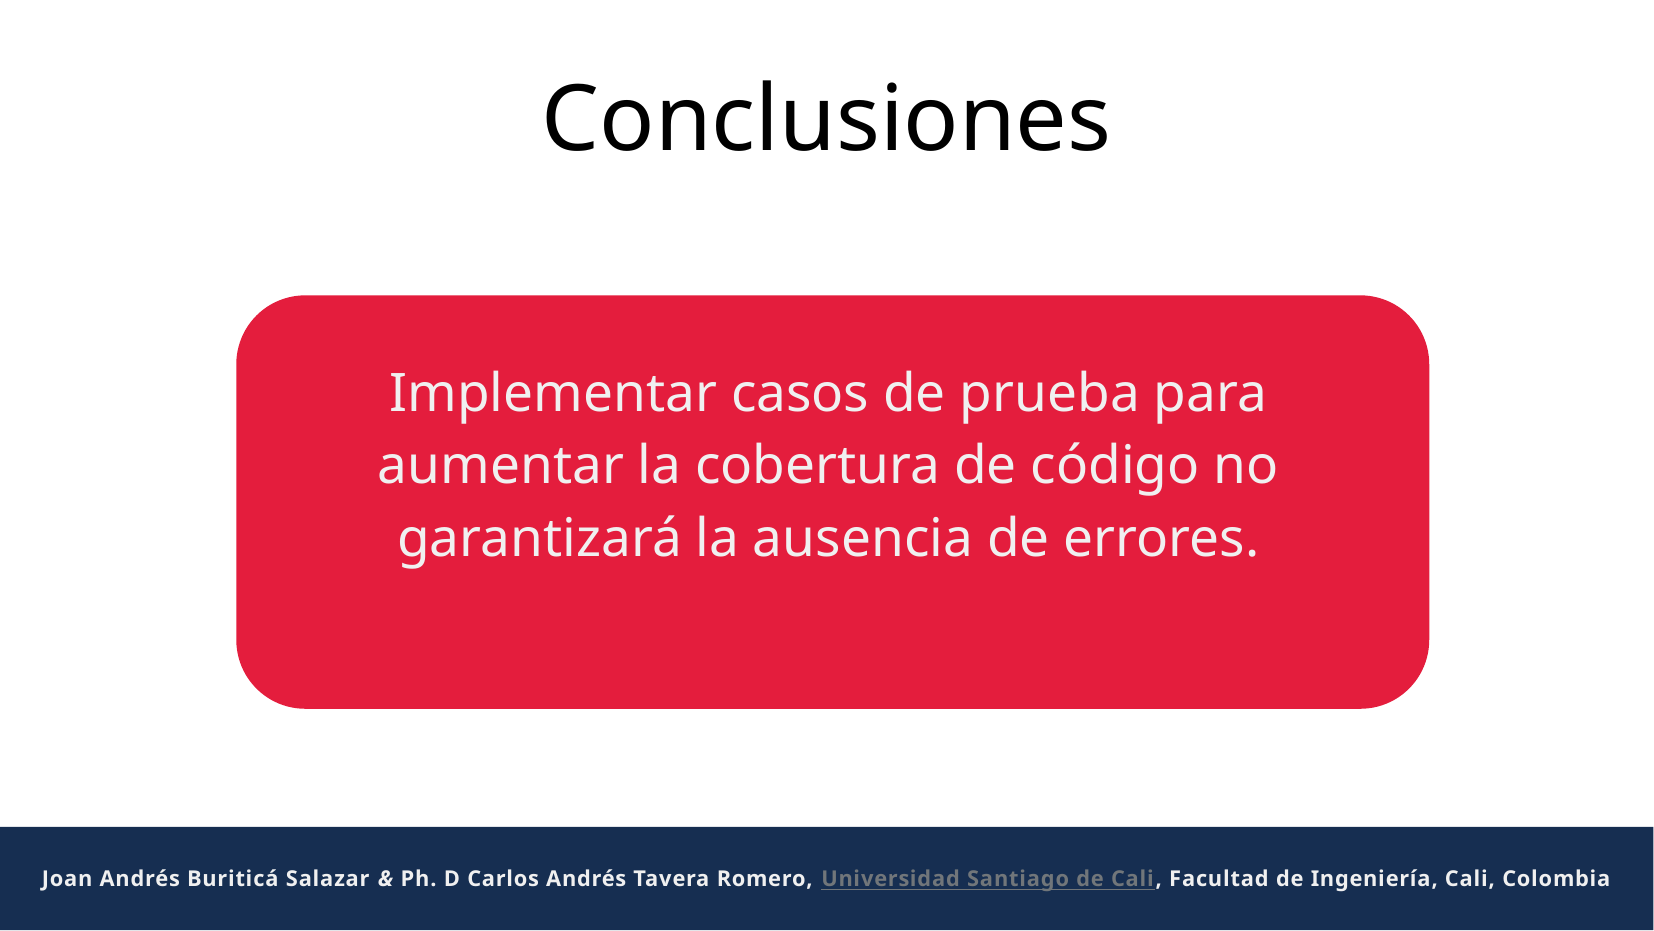

# Conclusiones
Implementar casos de prueba para aumentar la cobertura de código no garantizará la ausencia de errores.